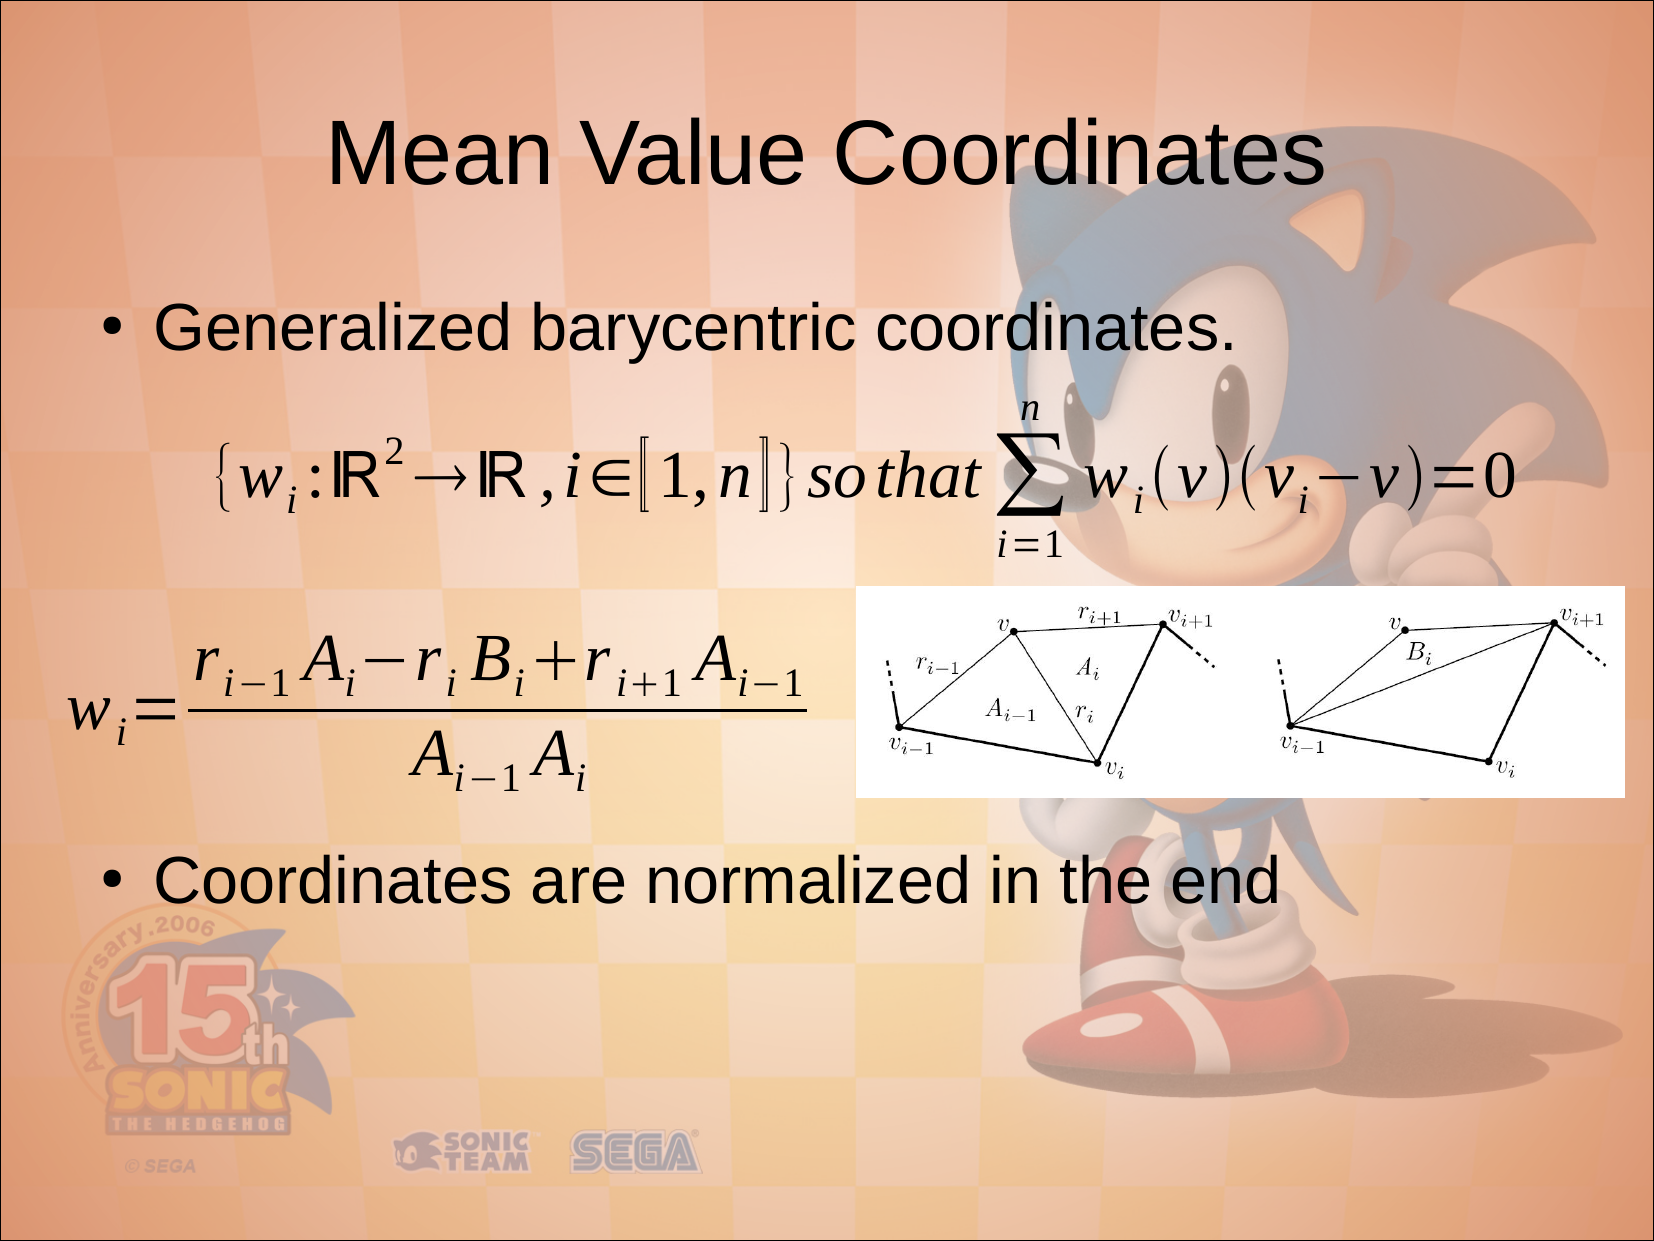

# Mean Value Coordinates
Generalized barycentric coordinates.
Coordinates are normalized in the end